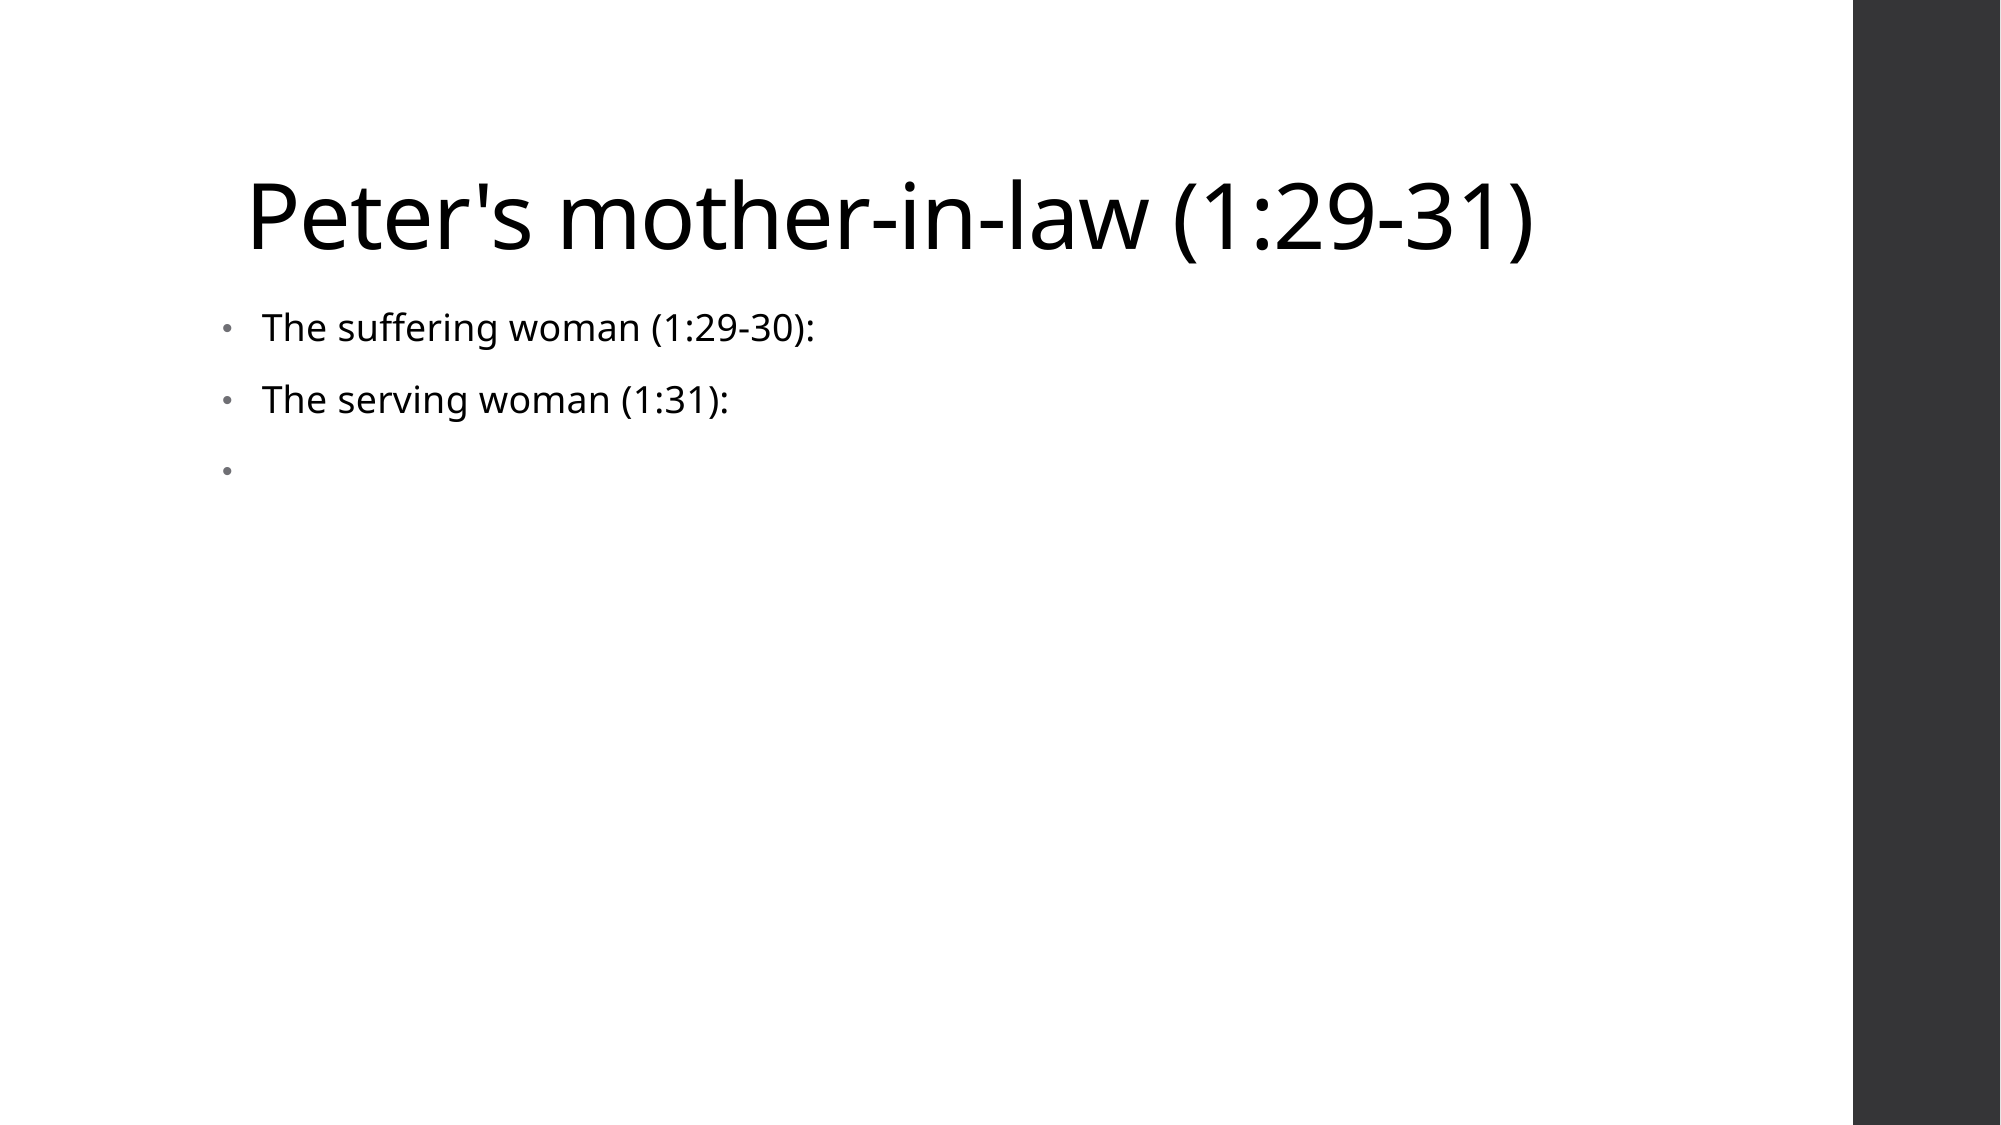

# Peter's mother-in-law (1:29-31)
 The suffering woman (1:29-30):
 The serving woman (1:31):